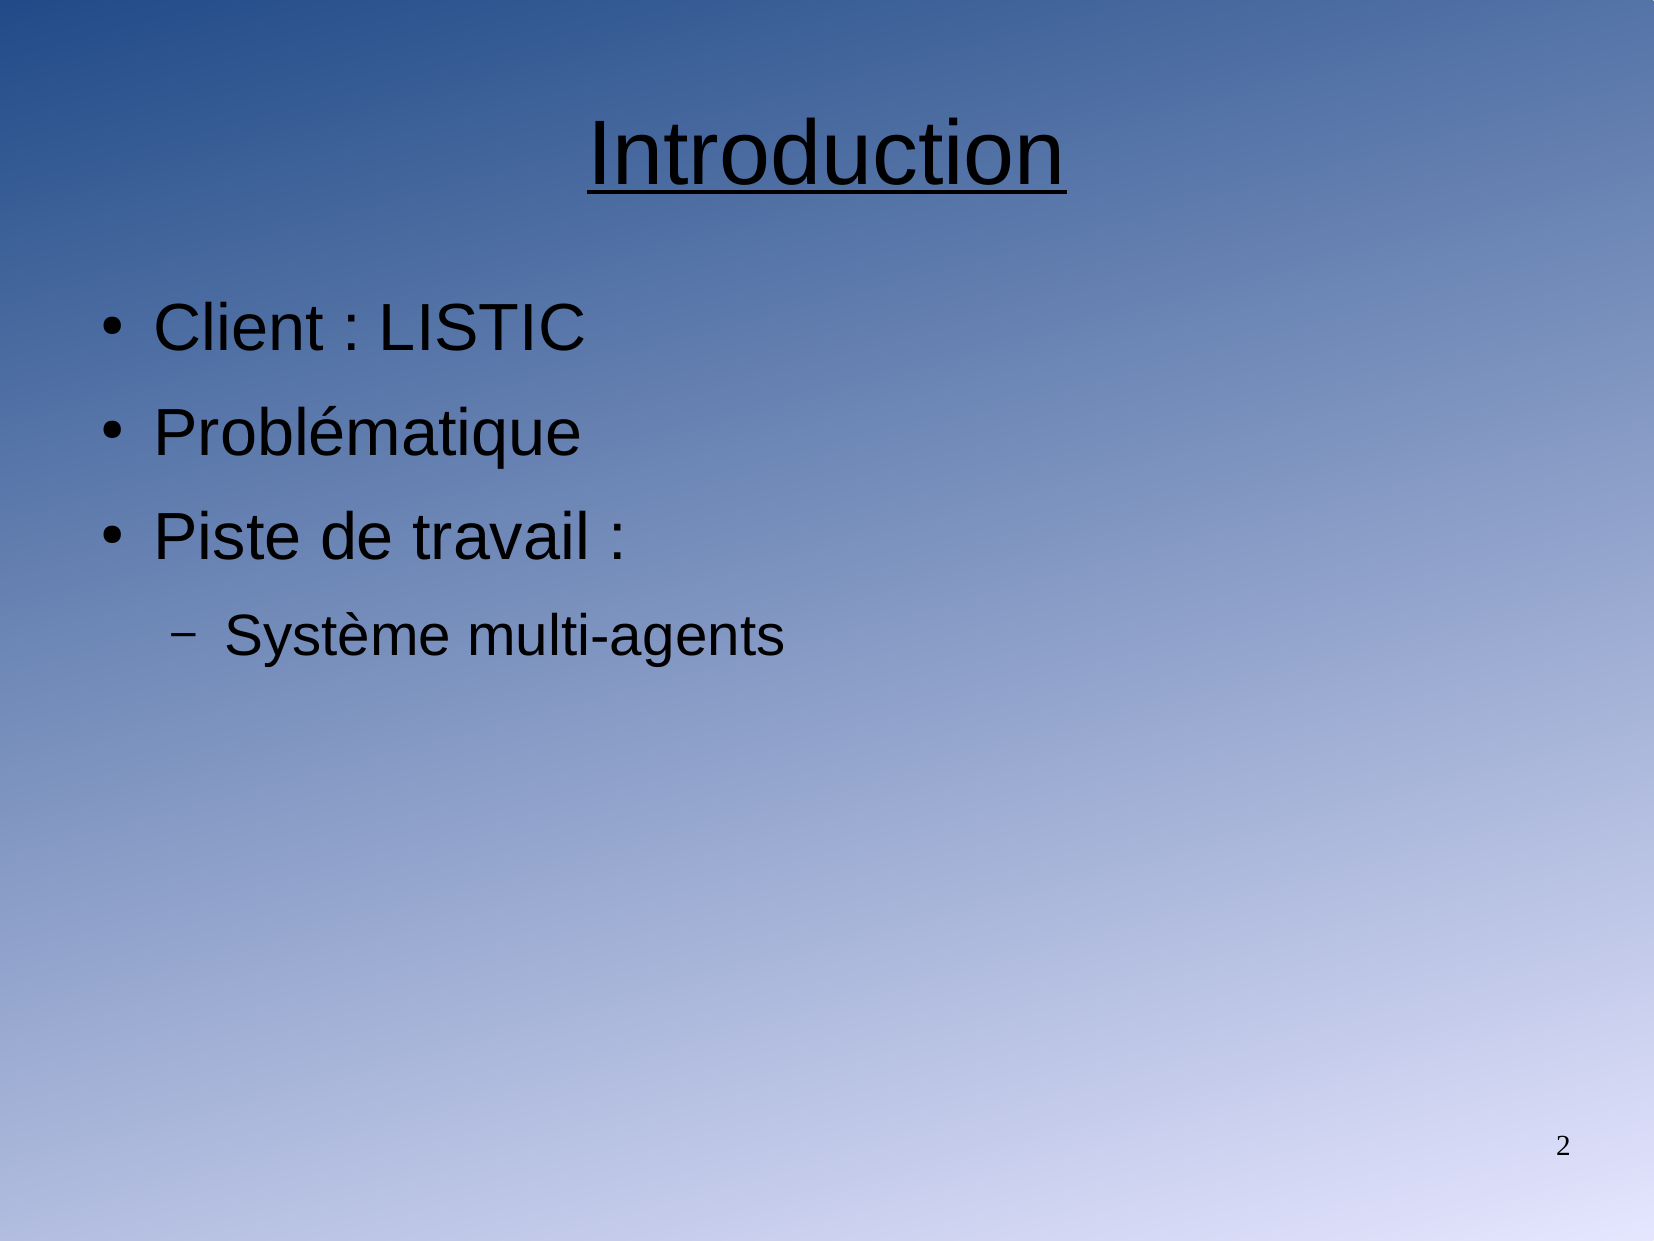

# Introduction
Client : LISTIC
Problématique
Piste de travail :
Système multi-agents
2